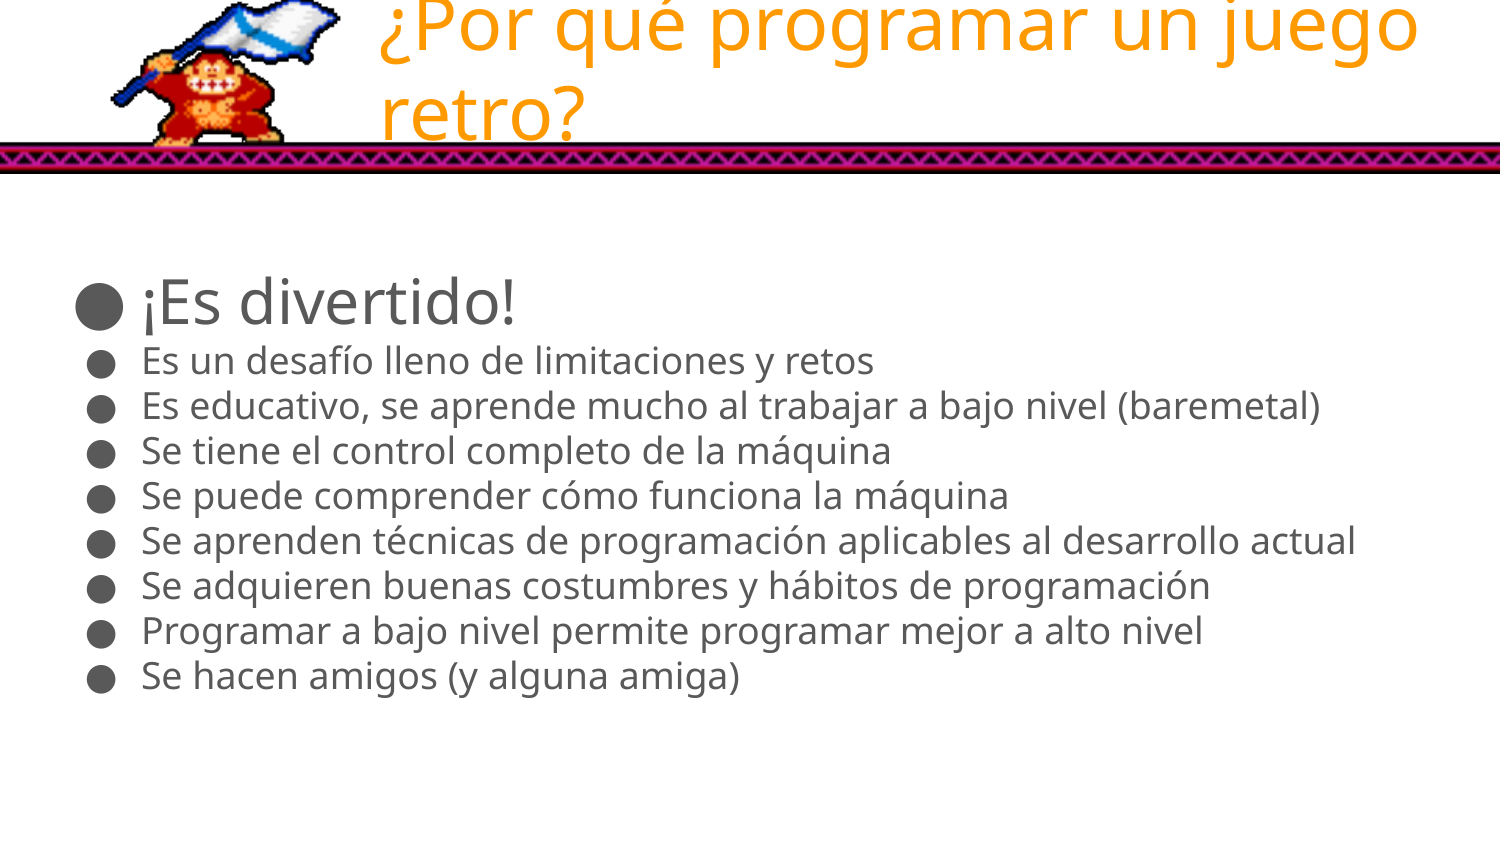

# ¿Por qué programar un juego retro?
¡Es divertido!
Es un desafío lleno de limitaciones y retos
Es educativo, se aprende mucho al trabajar a bajo nivel (baremetal)
Se tiene el control completo de la máquina
Se puede comprender cómo funciona la máquina
Se aprenden técnicas de programación aplicables al desarrollo actual
Se adquieren buenas costumbres y hábitos de programación
Programar a bajo nivel permite programar mejor a alto nivel
Se hacen amigos (y alguna amiga)